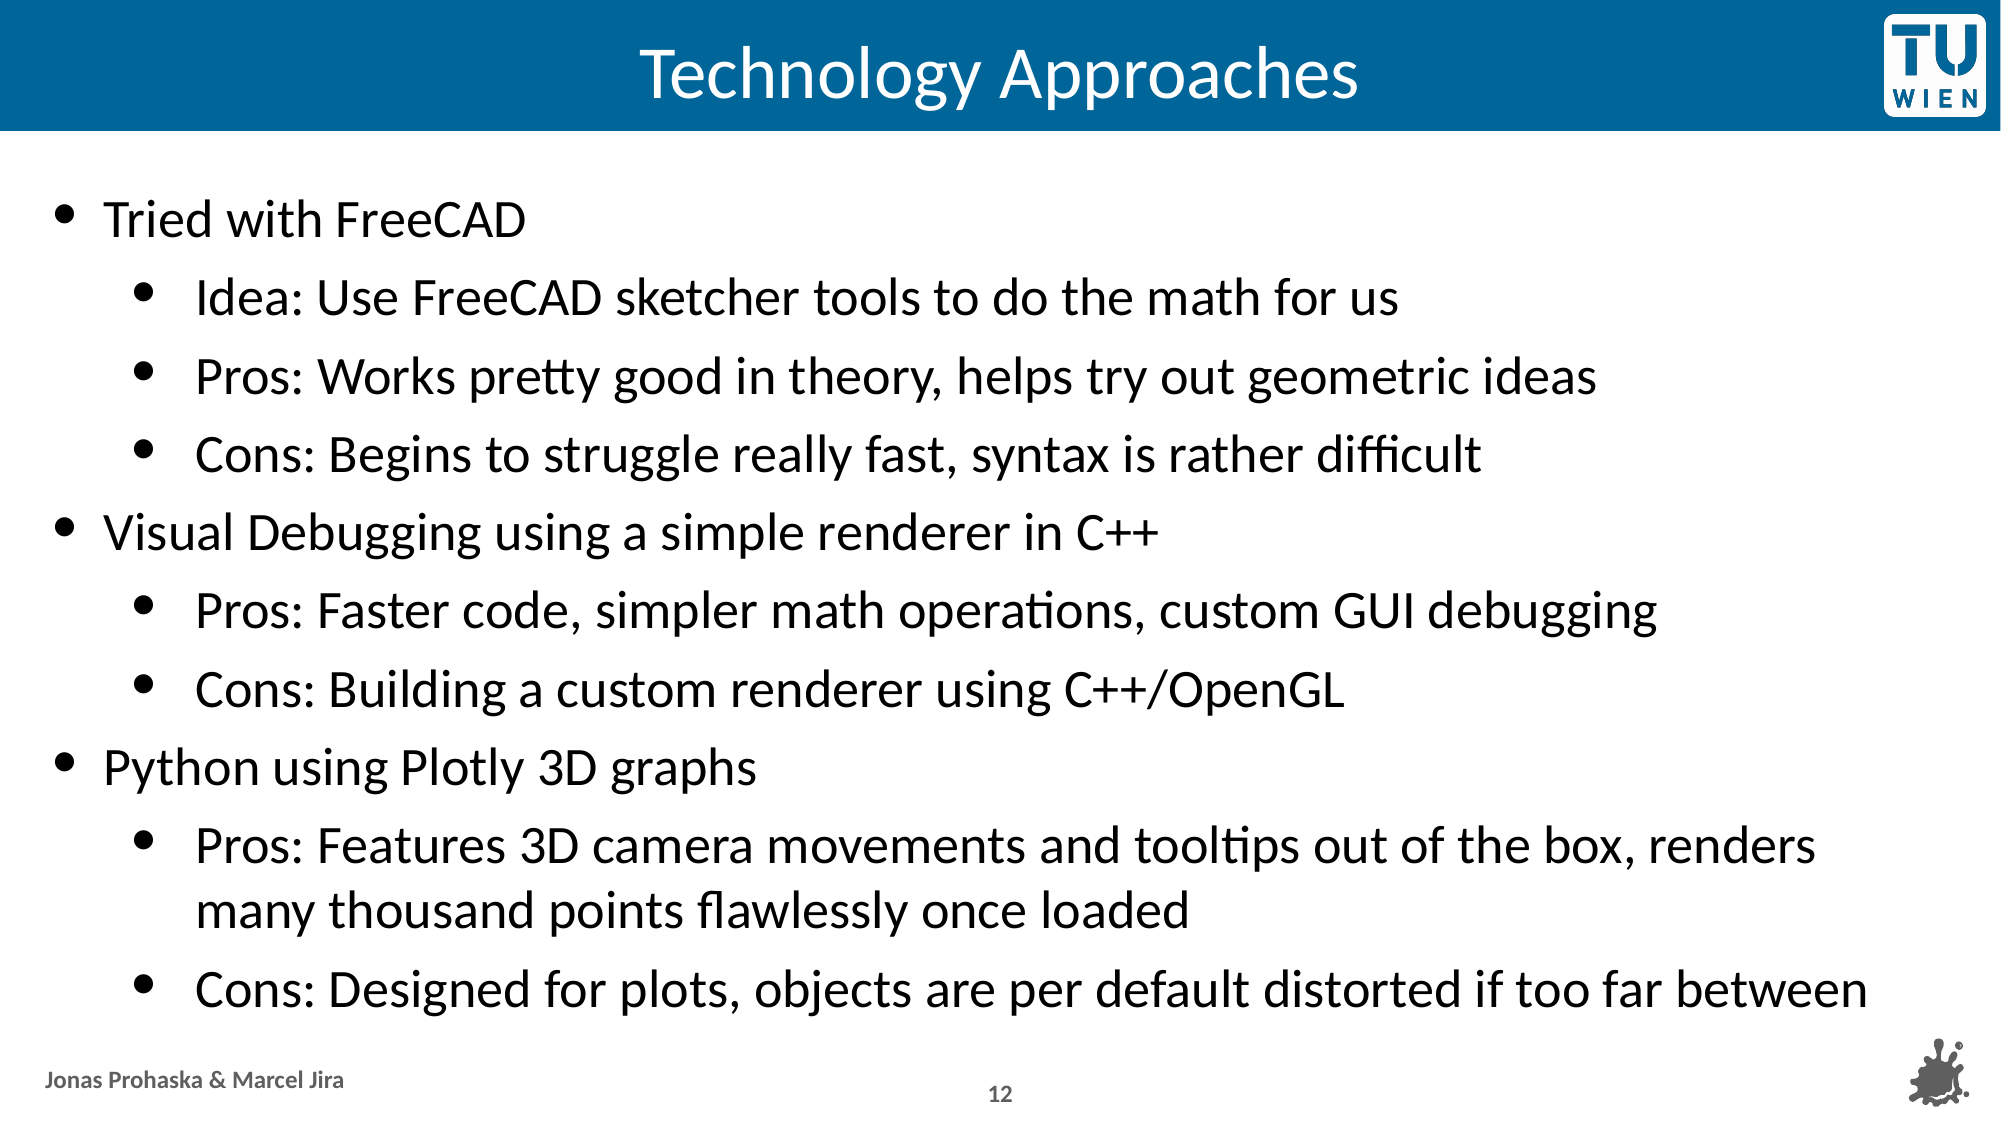

Technology Approaches
Tried with FreeCAD
Idea: Use FreeCAD sketcher tools to do the math for us
Pros: Works pretty good in theory, helps try out geometric ideas
Cons: Begins to struggle really fast, syntax is rather difficult
Visual Debugging using a simple renderer in C++
Pros: Faster code, simpler math operations, custom GUI debugging
Cons: Building a custom renderer using C++/OpenGL
Python using Plotly 3D graphs
Pros: Features 3D camera movements and tooltips out of the box, renders many thousand points flawlessly once loaded
Cons: Designed for plots, objects are per default distorted if too far between
Jonas Prohaska & Marcel Jira